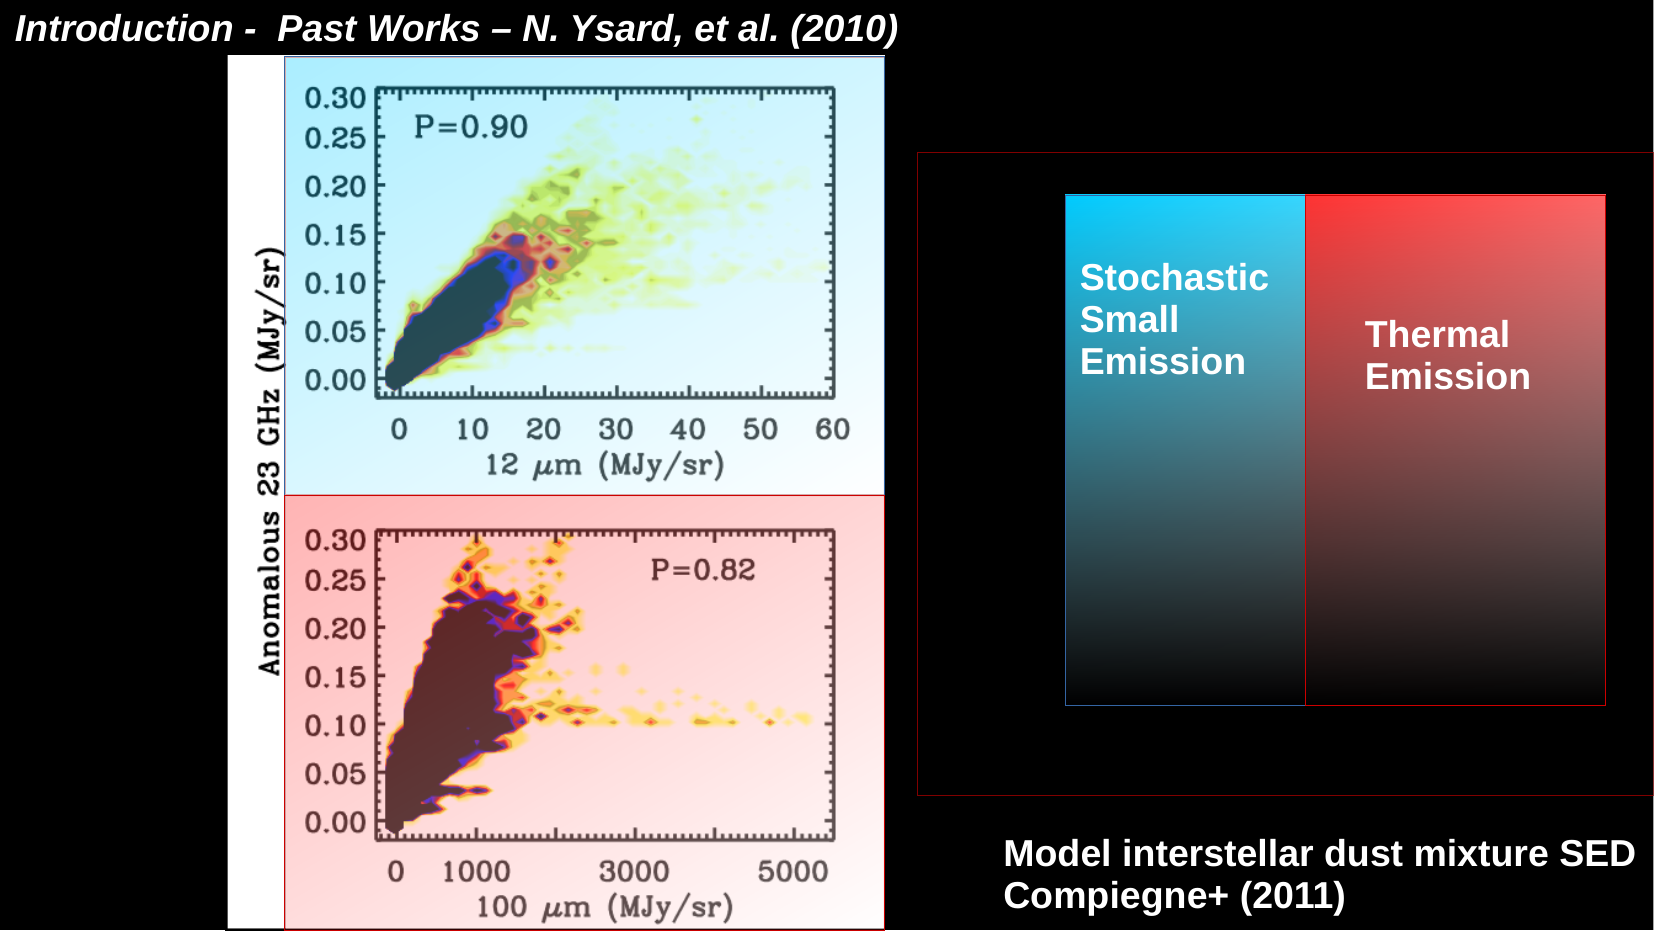

Introduction - Past Works – N. Ysard, et al. (2010)
Stochastic
Small
Emission
Thermal
Emission
Model interstellar dust mixture SED
Compiegne+ (2011)